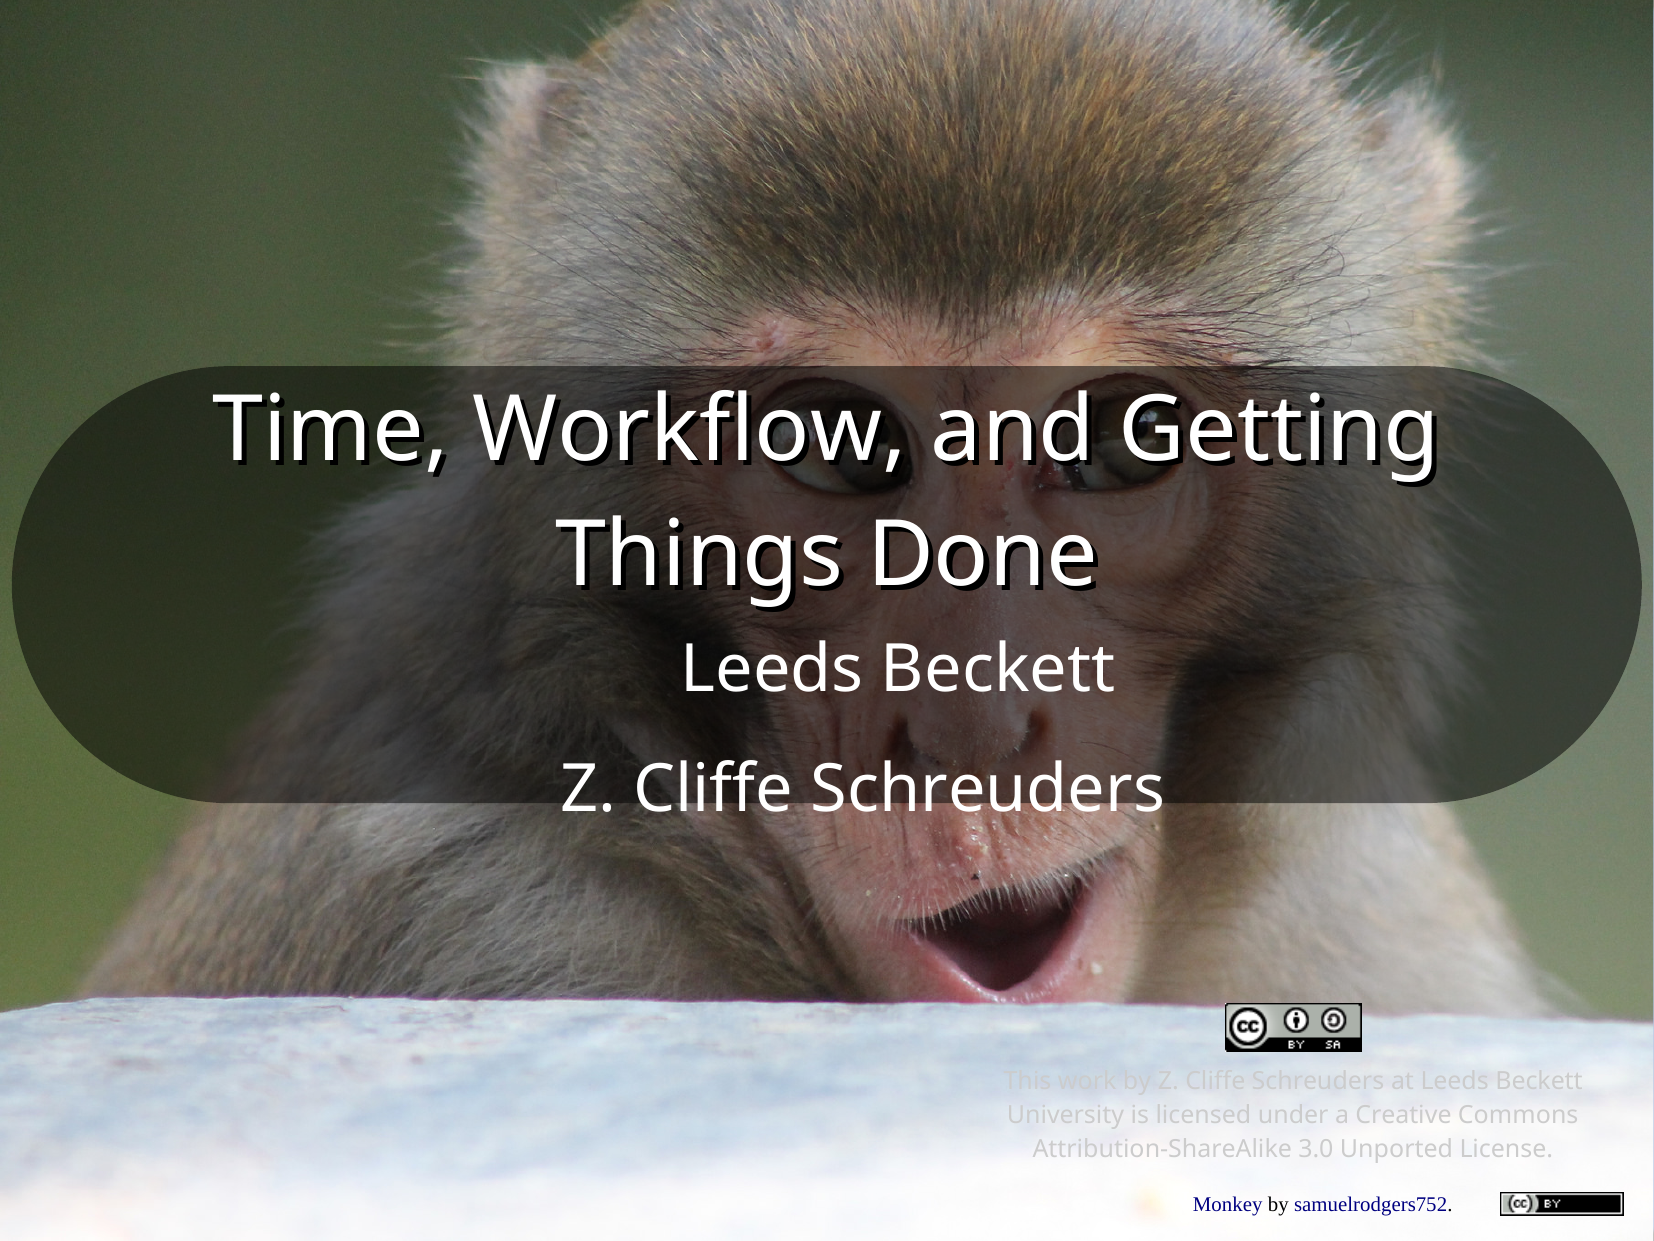

# Time, Workflow, and Getting Things Done
Leeds Beckett
Z. Cliffe Schreuders
This work by Z. Cliffe Schreuders at Leeds Beckett University is licensed under a Creative Commons Attribution-ShareAlike 3.0 Unported License.
Monkey by samuelrodgers752.